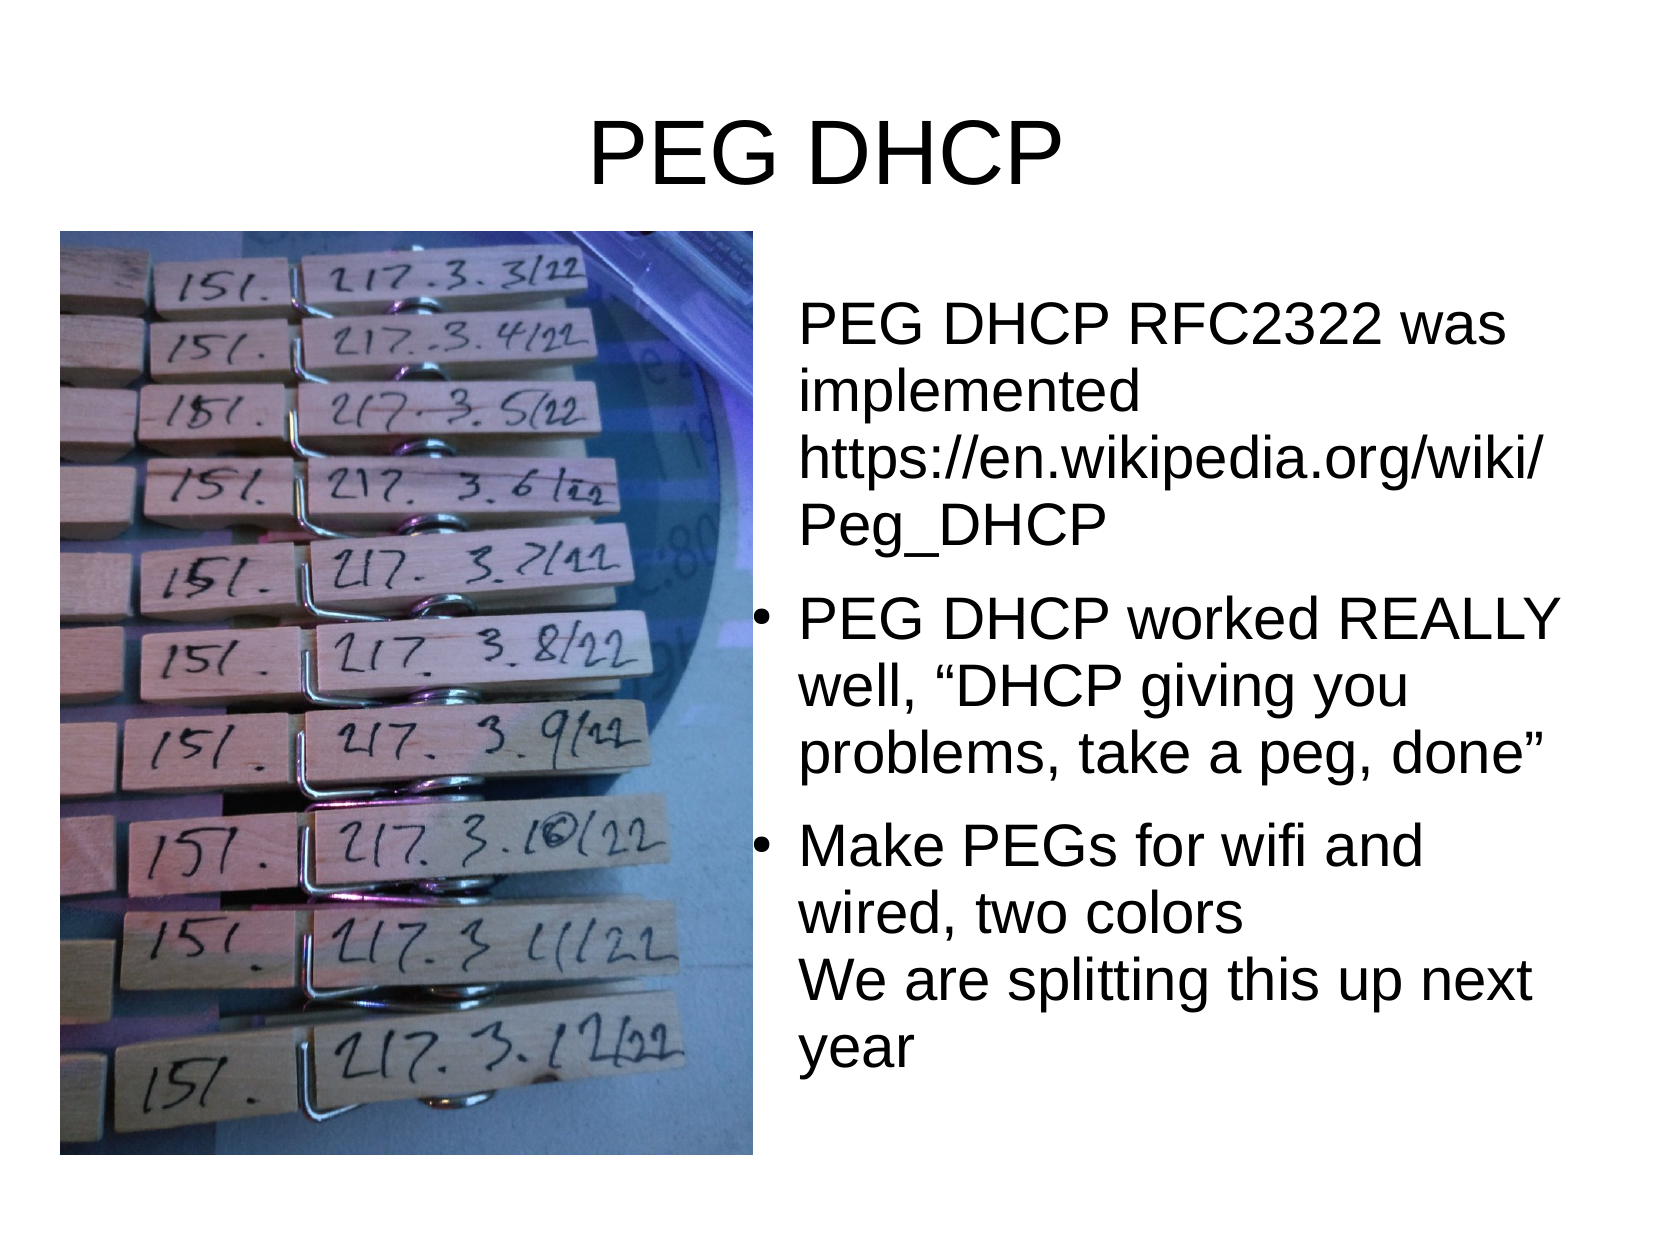

# PEG DHCP
PEG DHCP RFC2322 was implemented https://en.wikipedia.org/wiki/Peg_DHCP
PEG DHCP worked REALLY well, “DHCP giving you problems, take a peg, done”
Make PEGs for wifi and wired, two colors
We are splitting this up next year